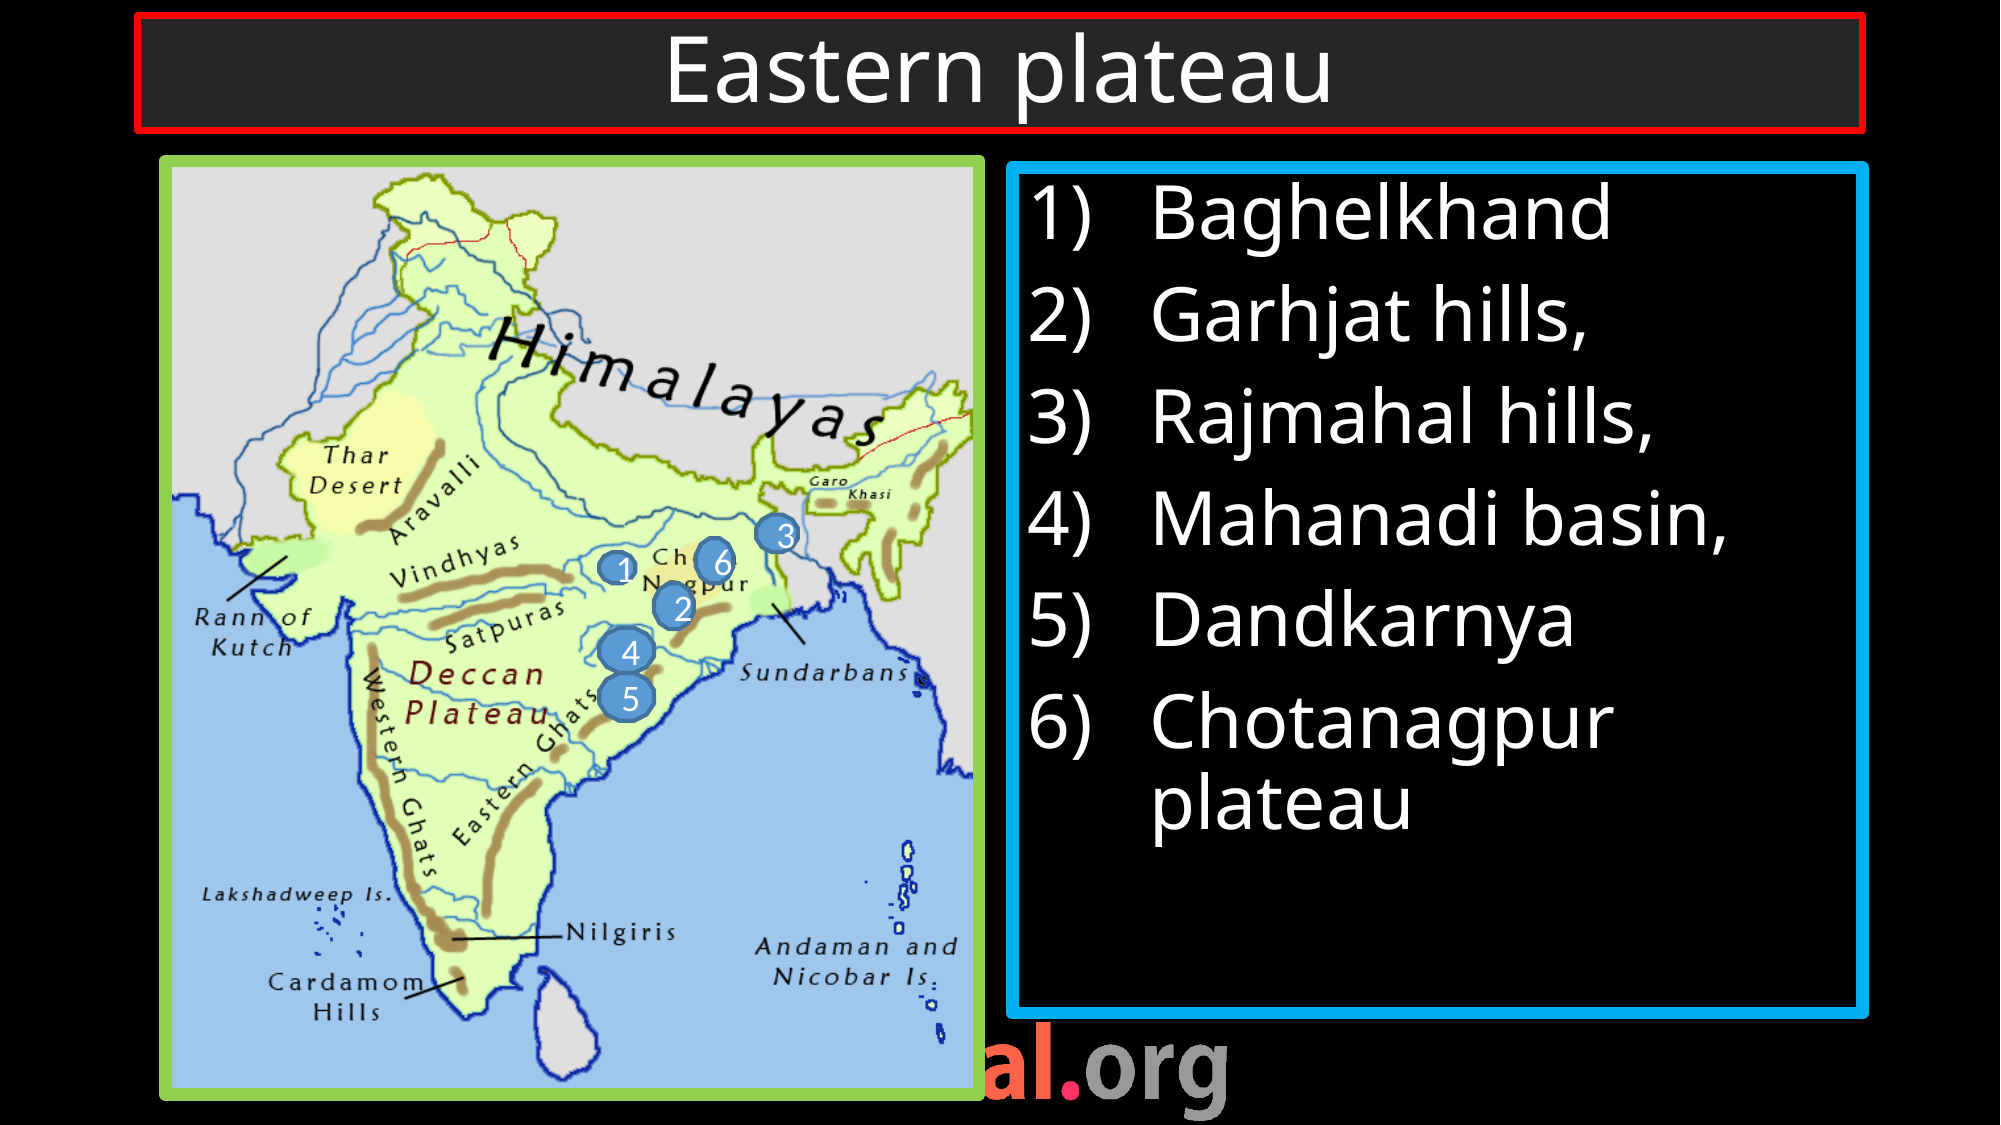

Eastern plateau
# Baghelkhand
Garhjat hills,
Rajmahal hills,
Mahanadi basin,
Dandkarnya
Chotanagpur plateau
3
6
1
2
4
5